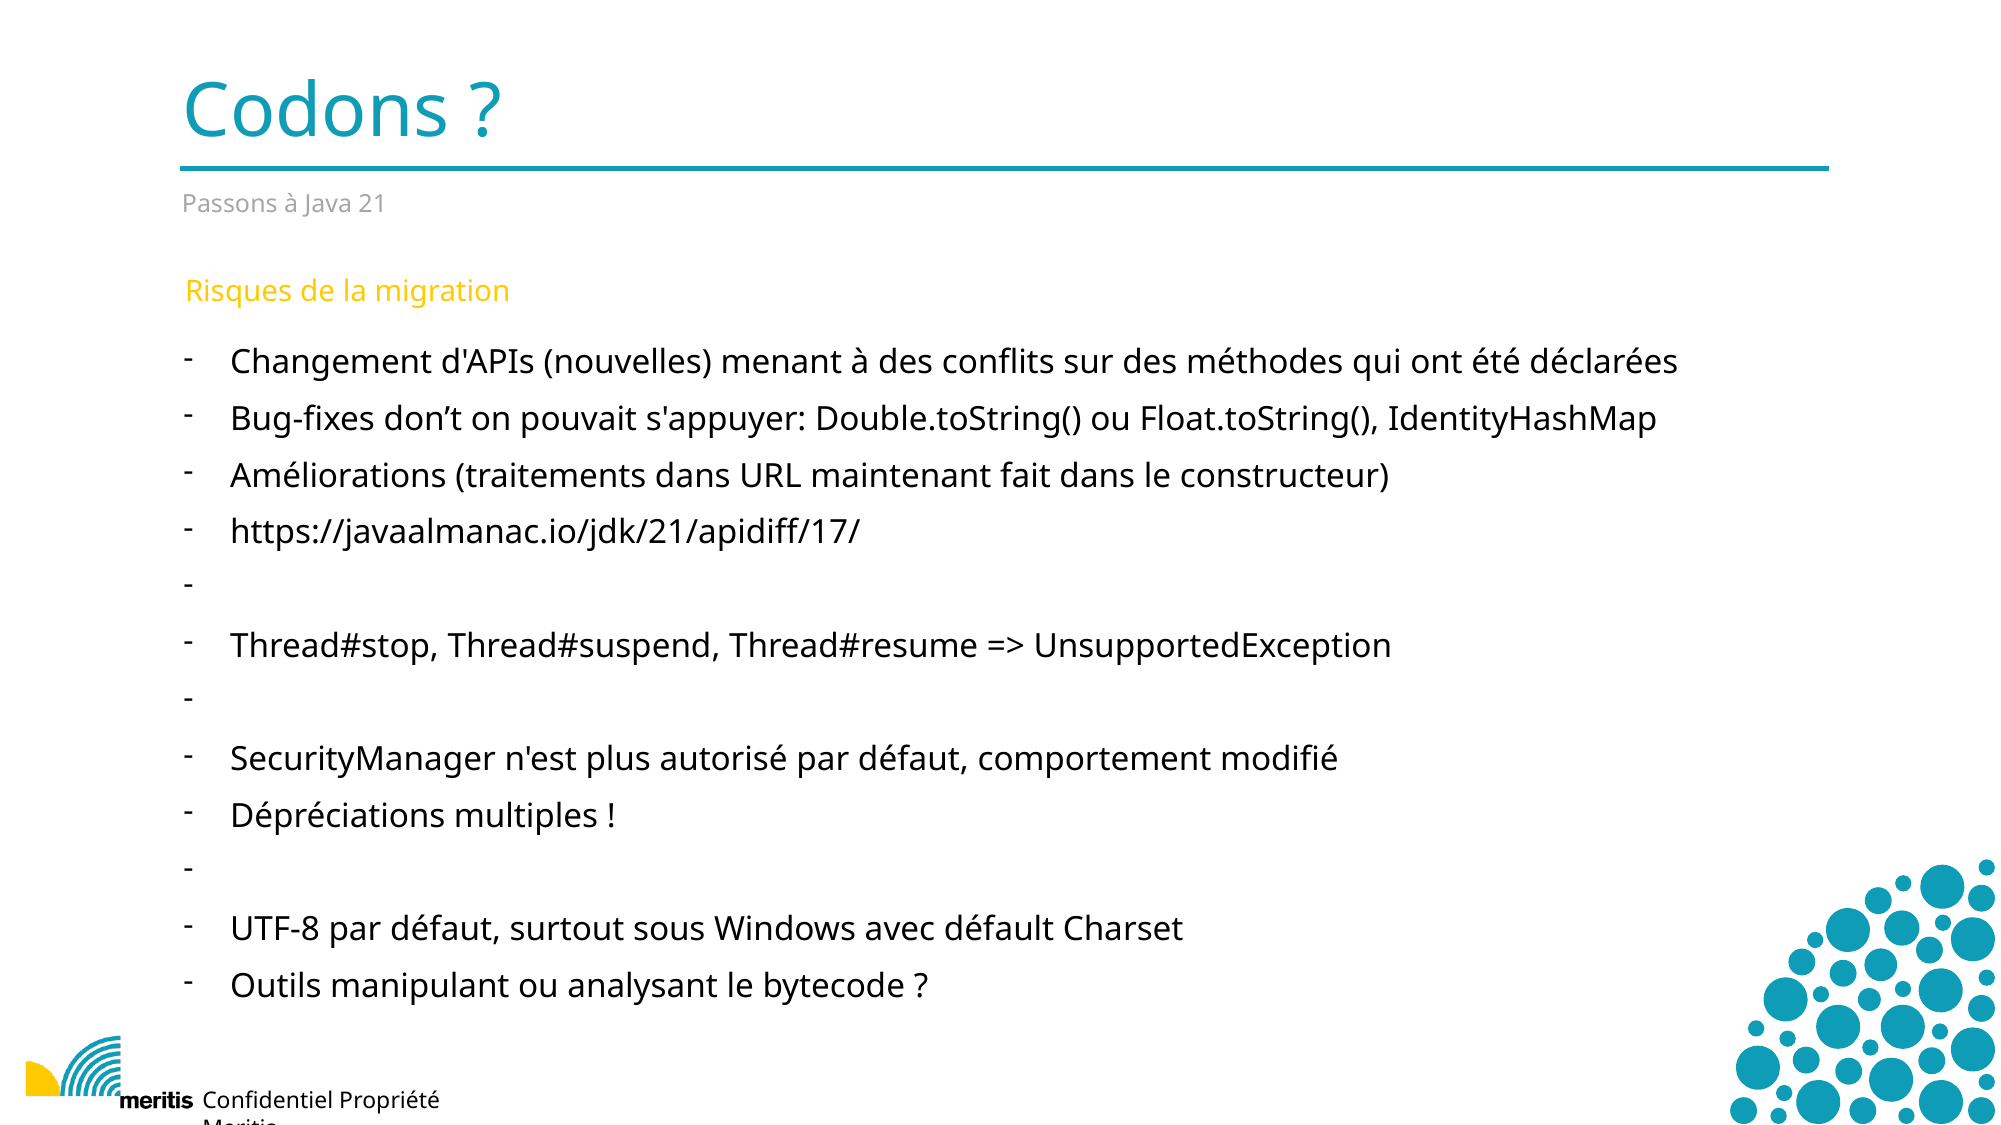

# Codons ?
Passons à Java 21
Risques de la migration
Changement d'APIs (nouvelles) menant à des conflits sur des méthodes qui ont été déclarées
Bug-fixes don’t on pouvait s'appuyer: Double.toString() ou Float.toString(), IdentityHashMap
Améliorations (traitements dans URL maintenant fait dans le constructeur)
https://javaalmanac.io/jdk/21/apidiff/17/
Thread#stop, Thread#suspend, Thread#resume => UnsupportedException
SecurityManager n'est plus autorisé par défaut, comportement modifié
Dépréciations multiples !
UTF-8 par défaut, surtout sous Windows avec défault Charset
Outils manipulant ou analysant le bytecode ?